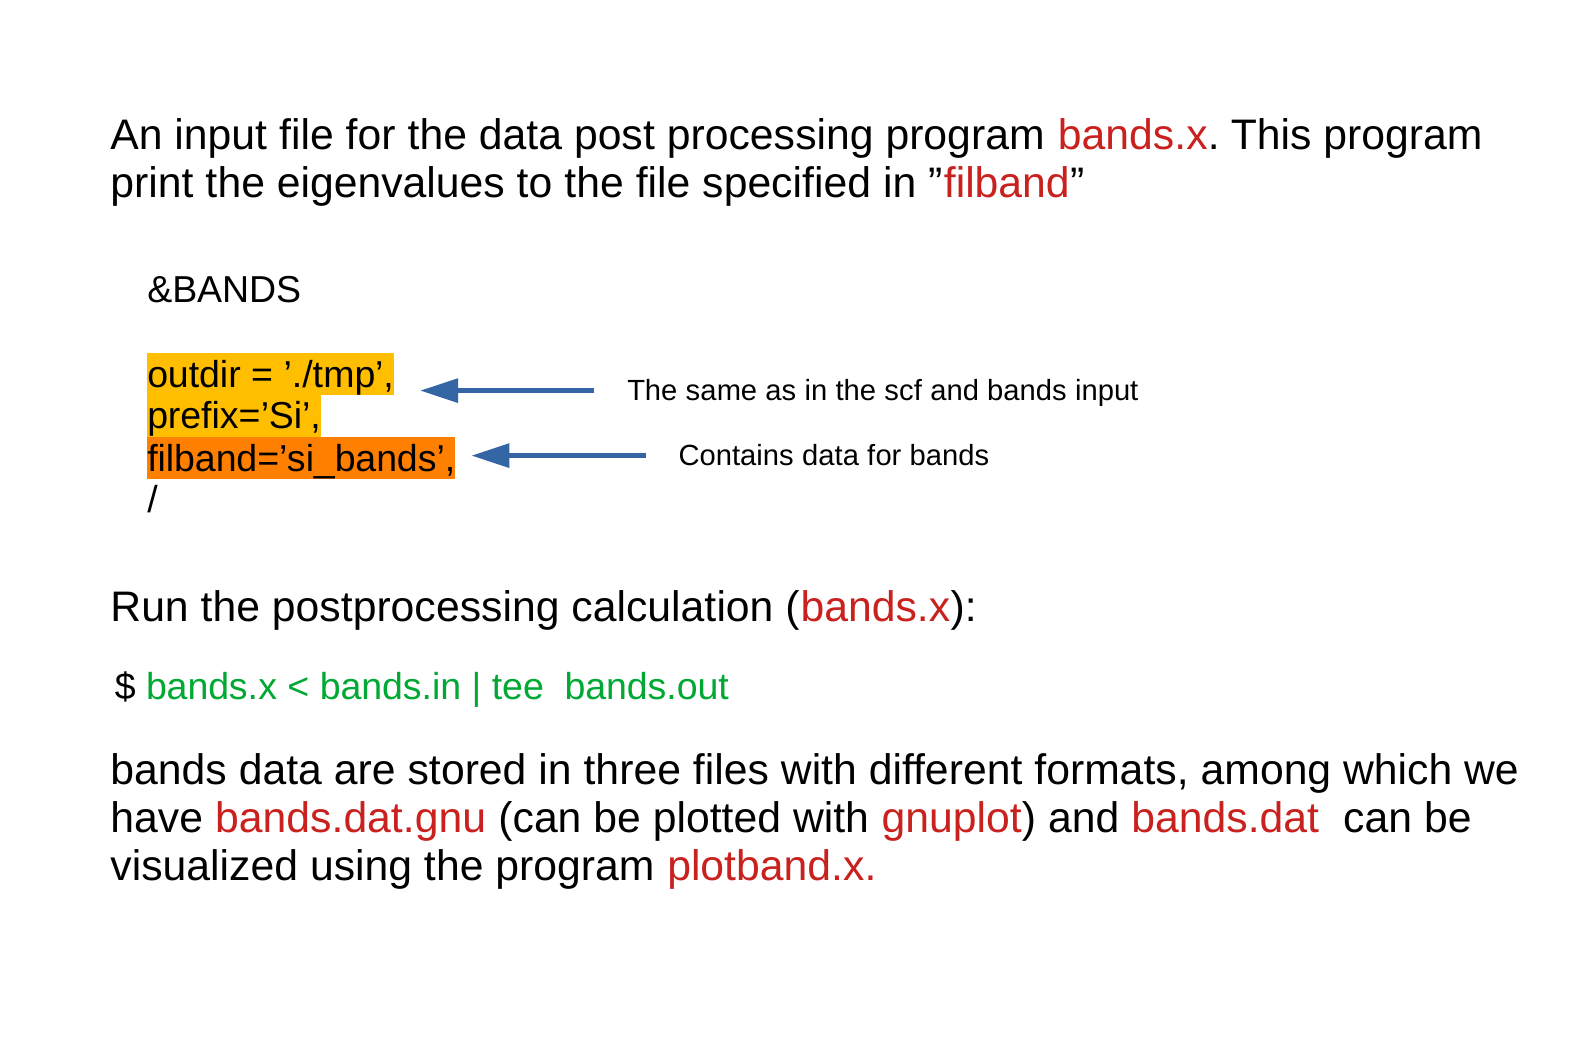

An input file for the data post processing program bands.x. This program
print the eigenvalues to the file specified in ”filband”
&BANDS
outdir = ’./tmp’,
prefix=’Si’,
filband=’si_bands’,
/
The same as in the scf and bands input
Contains data for bands
Run the postprocessing calculation (bands.x):
$ bands.x < bands.in | tee bands.out
bands data are stored in three files with different formats, among which we
have bands.dat.gnu (can be plotted with gnuplot) and bands.dat can be
visualized using the program plotband.x.